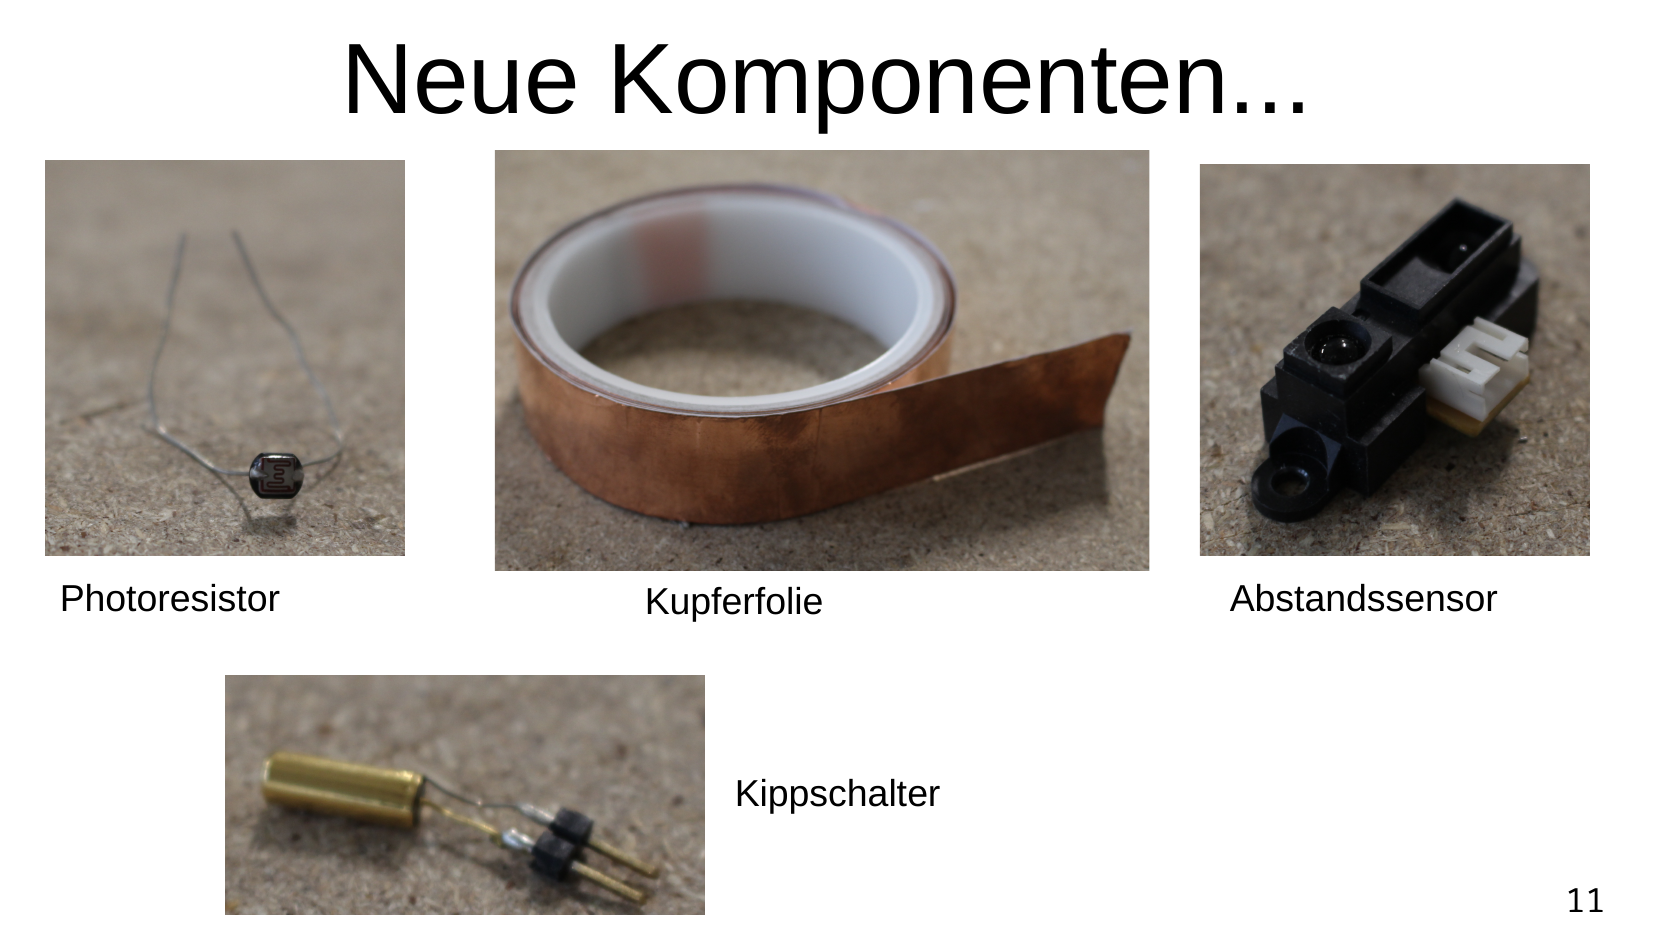

# Neue Komponenten...
Photoresistor
Abstandssensor
Kupferfolie
Kippschalter